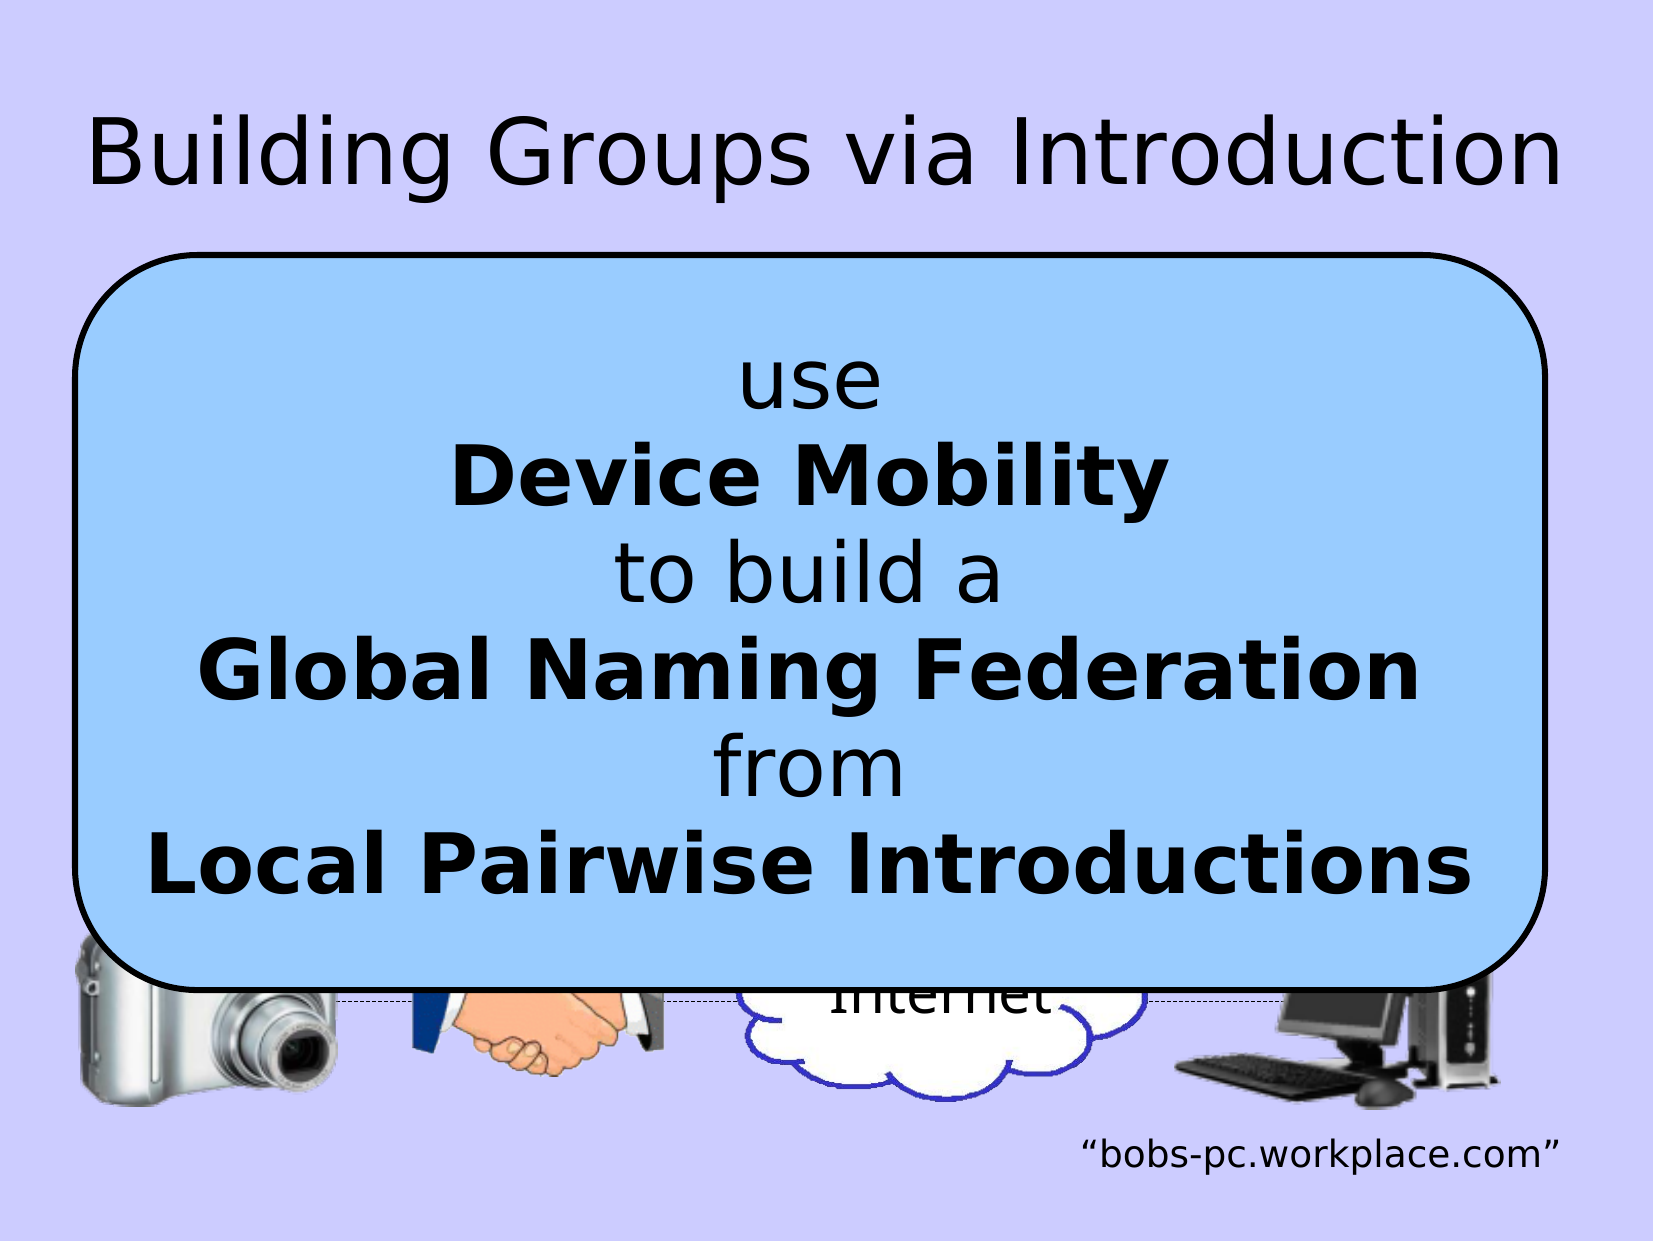

# Building Groups via Introduction
use
Device Mobility
to build a
Global Naming Federation
from
Local Pairwise Introductions
Internet
“bobs-pc.workplace.com”